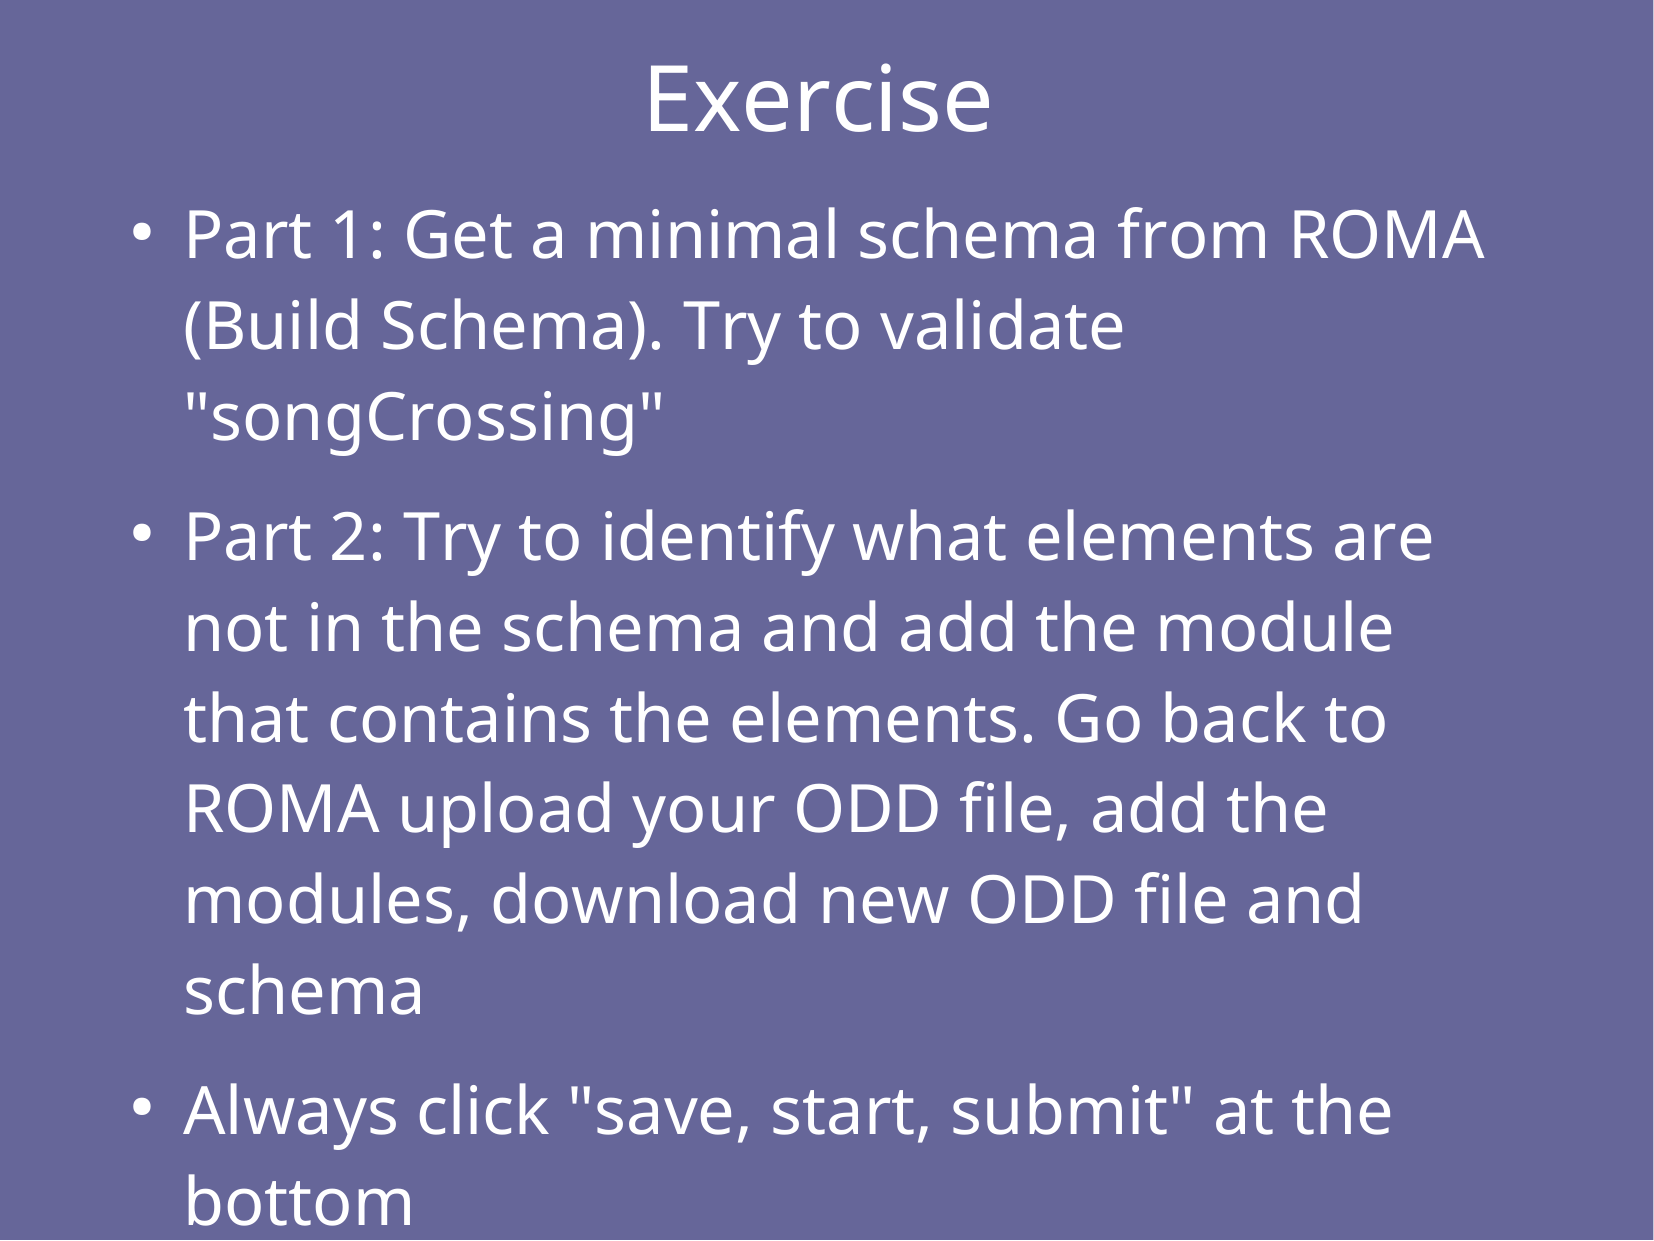

Exercise
# Part 1: Get a minimal schema from ROMA (Build Schema). Try to validate "songCrossing"
Part 2: Try to identify what elements are not in the schema and add the module that contains the elements. Go back to ROMA upload your ODD file, add the modules, download new ODD file and schema
Always click "save, start, submit" at the bottom